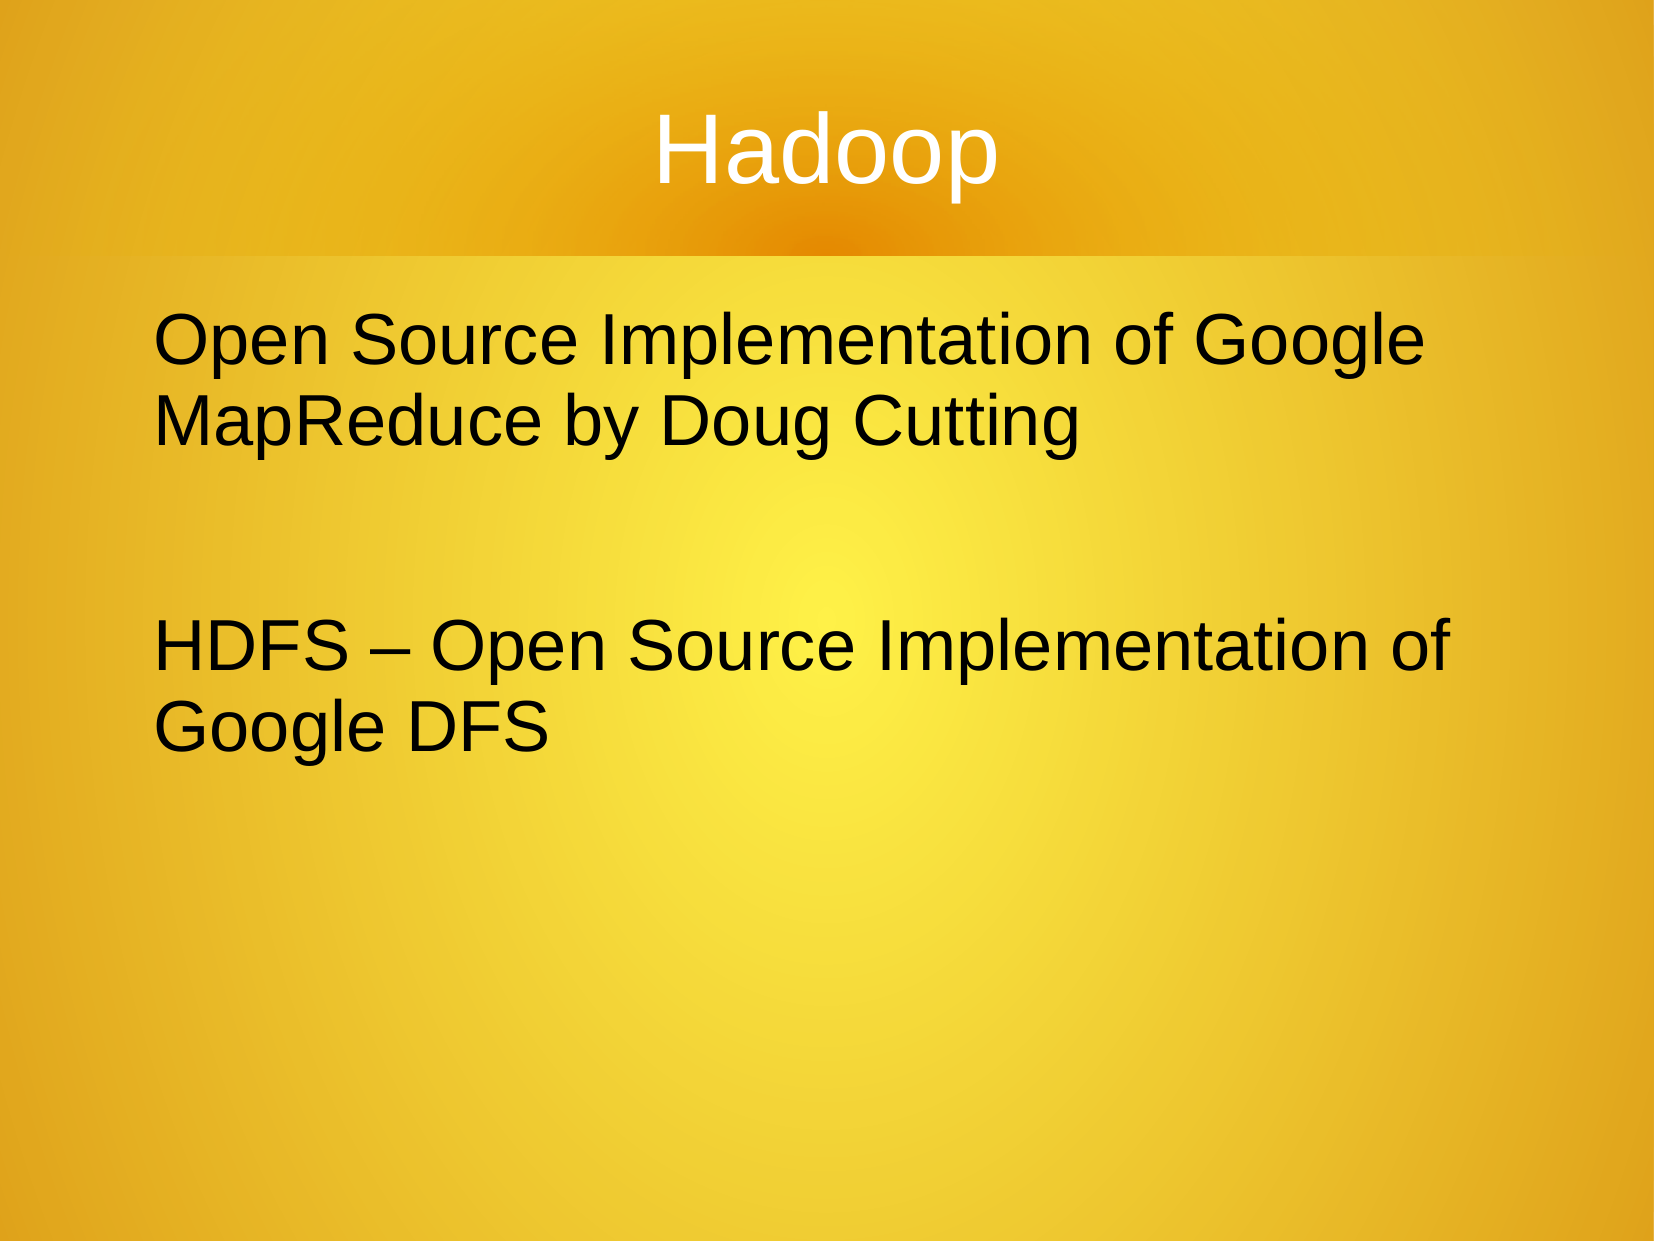

# Hadoop
Open Source Implementation of Google MapReduce by Doug Cutting
HDFS – Open Source Implementation of Google DFS